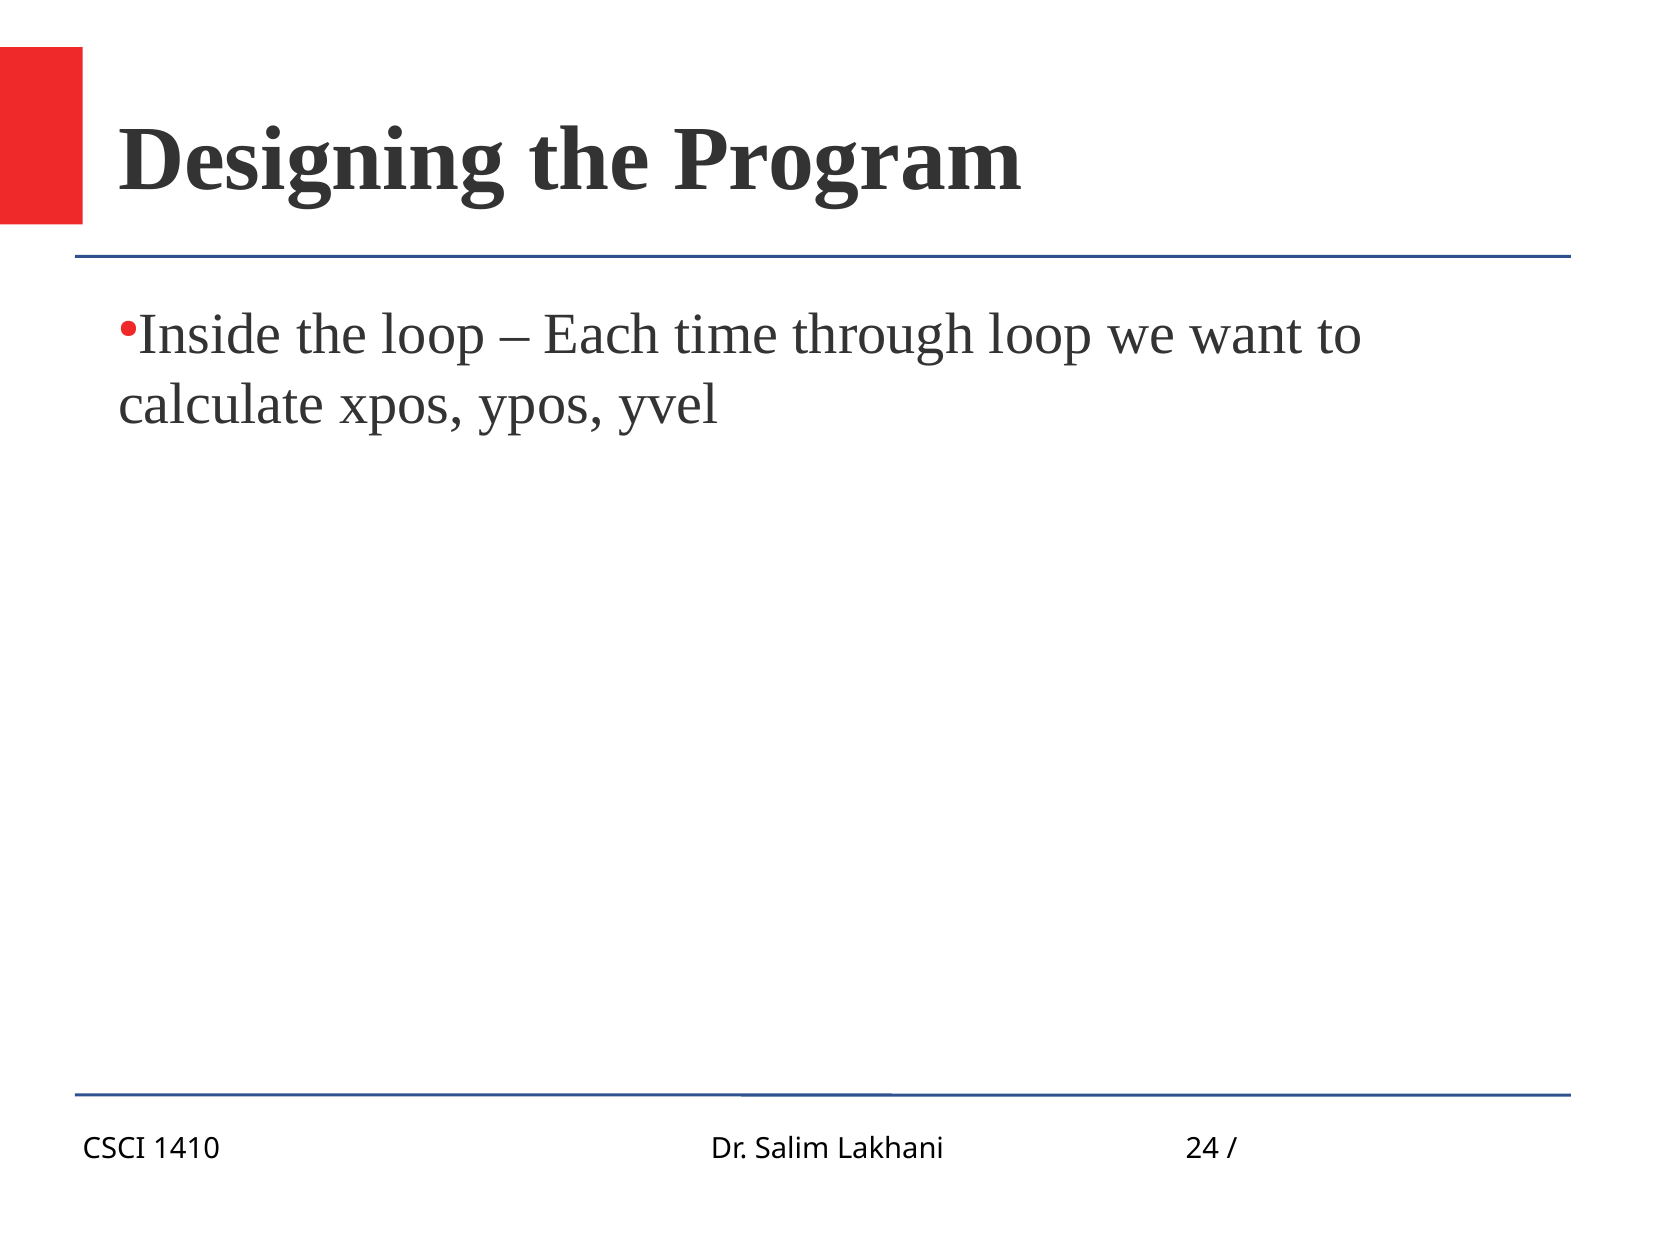

# Designing the Program
Inside the loop – Each time through loop we want to calculate xpos, ypos, yvel
CSCI 1410
Dr. Salim Lakhani
23 /